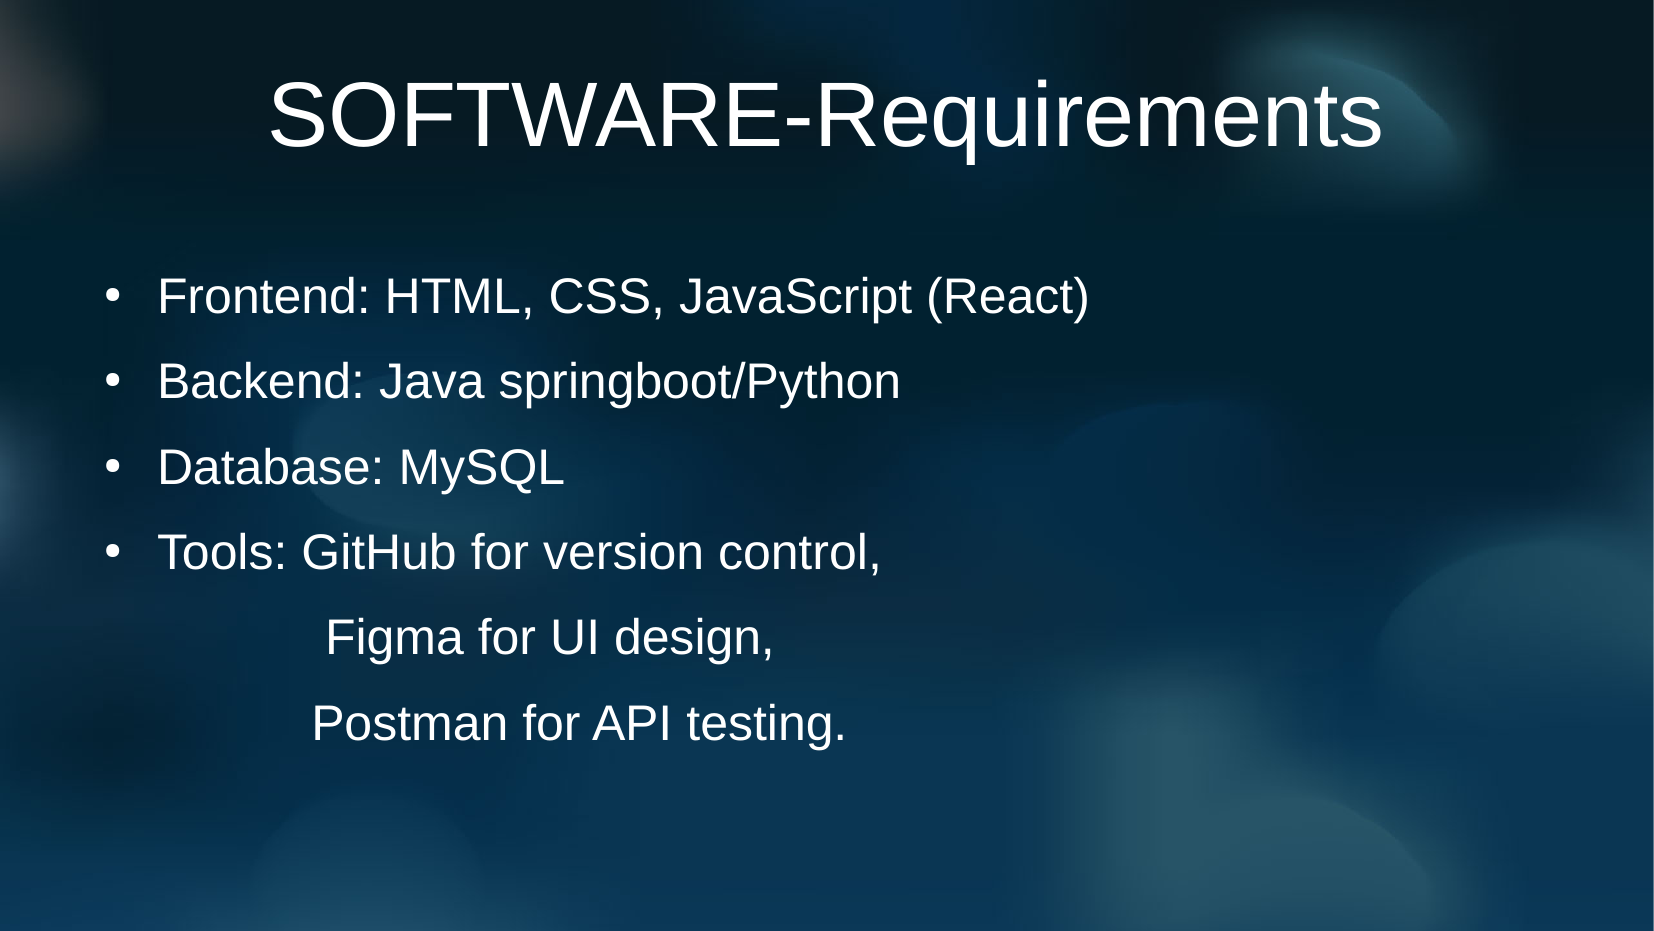

# SOFTWARE-Requirements
Frontend: HTML, CSS, JavaScript (React)
Backend: Java springboot/Python
Database: MySQL
Tools: GitHub for version control,
 Figma for UI design,
 Postman for API testing.